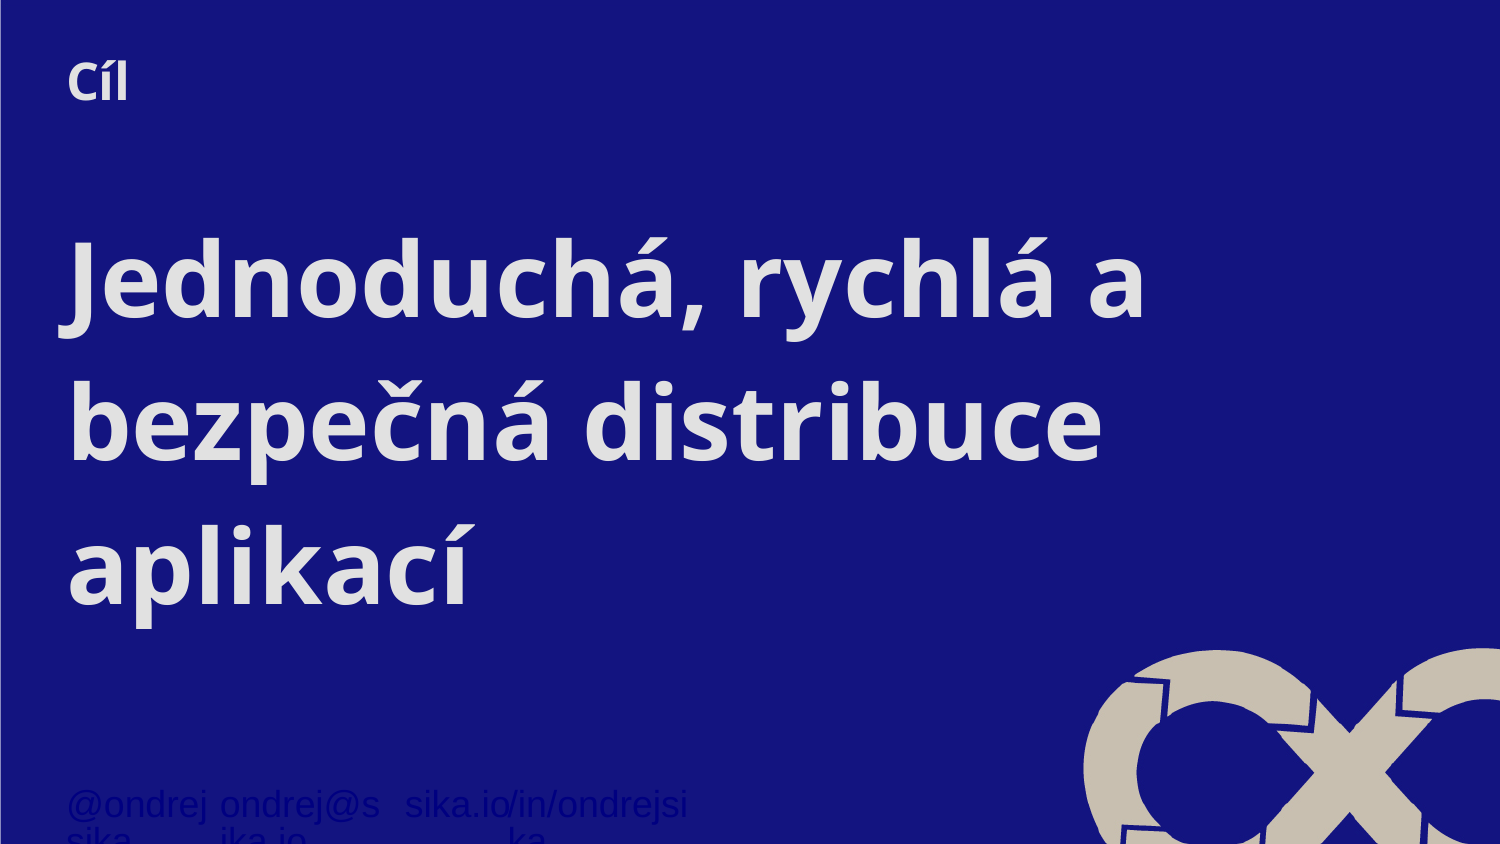

# Cíl
Jednoduchá, rychlá a bezpečná distribuce aplikací